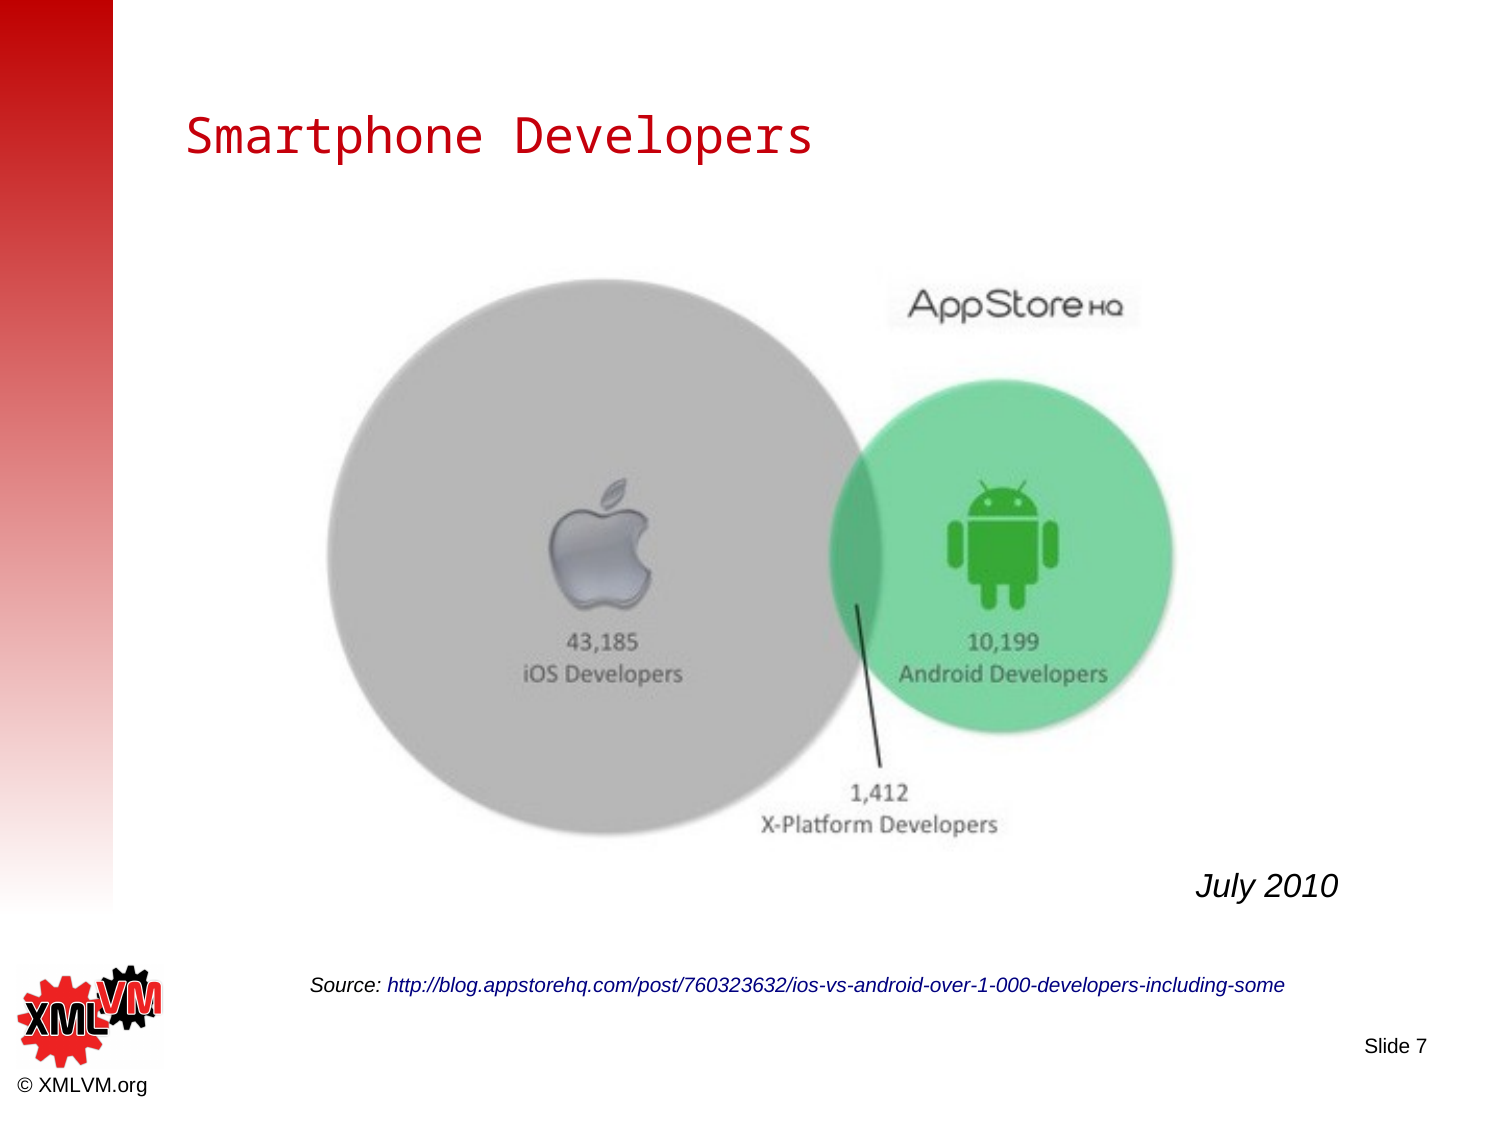

# Smartphone Developers
July 2010
Source: http://blog.appstorehq.com/post/760323632/ios-vs-android-over-1-000-developers-including-some